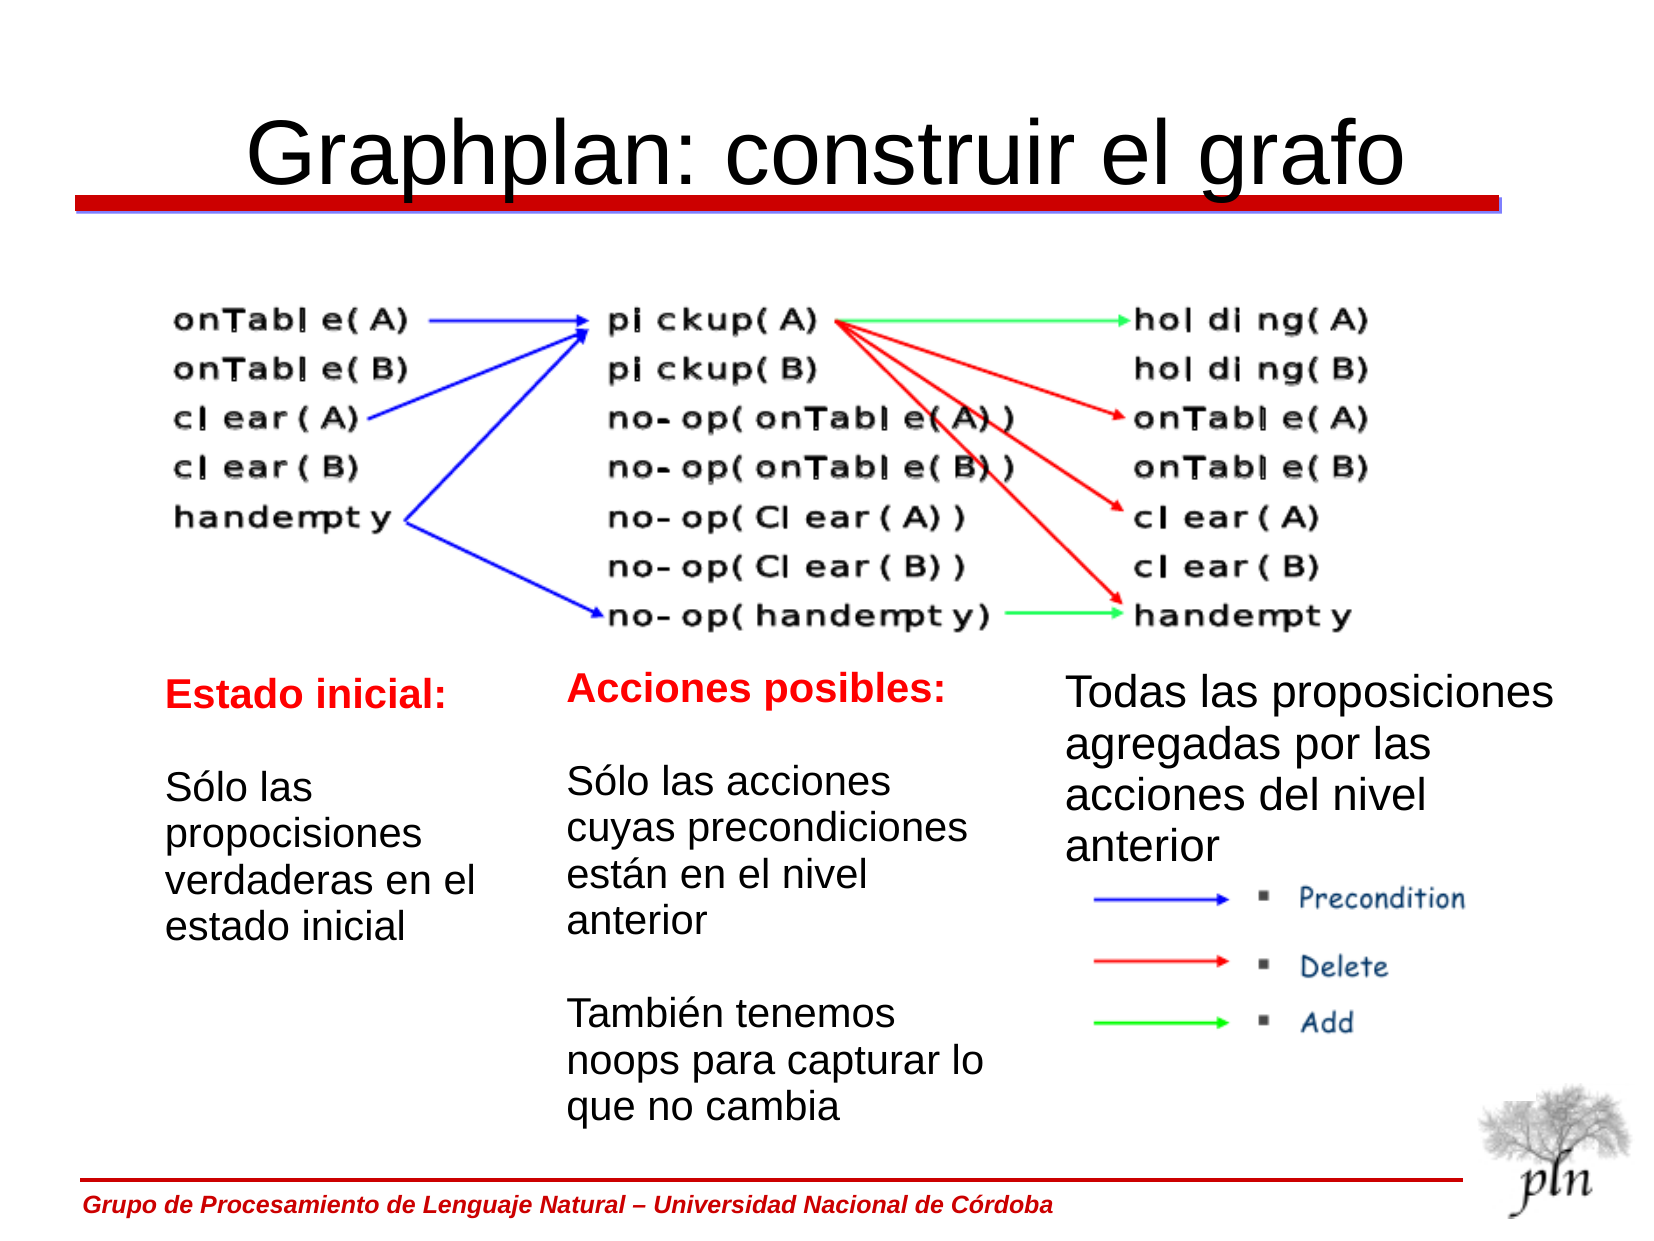

# Graphplan: construir el grafo
Acciones posibles:
Sólo las acciones cuyas precondiciones están en el nivel anterior
También tenemos noops para capturar lo que no cambia
Todas las proposiciones
agregadas por las acciones del nivel anterior
Estado inicial:
Sólo las propocisiones verdaderas en el estado inicial